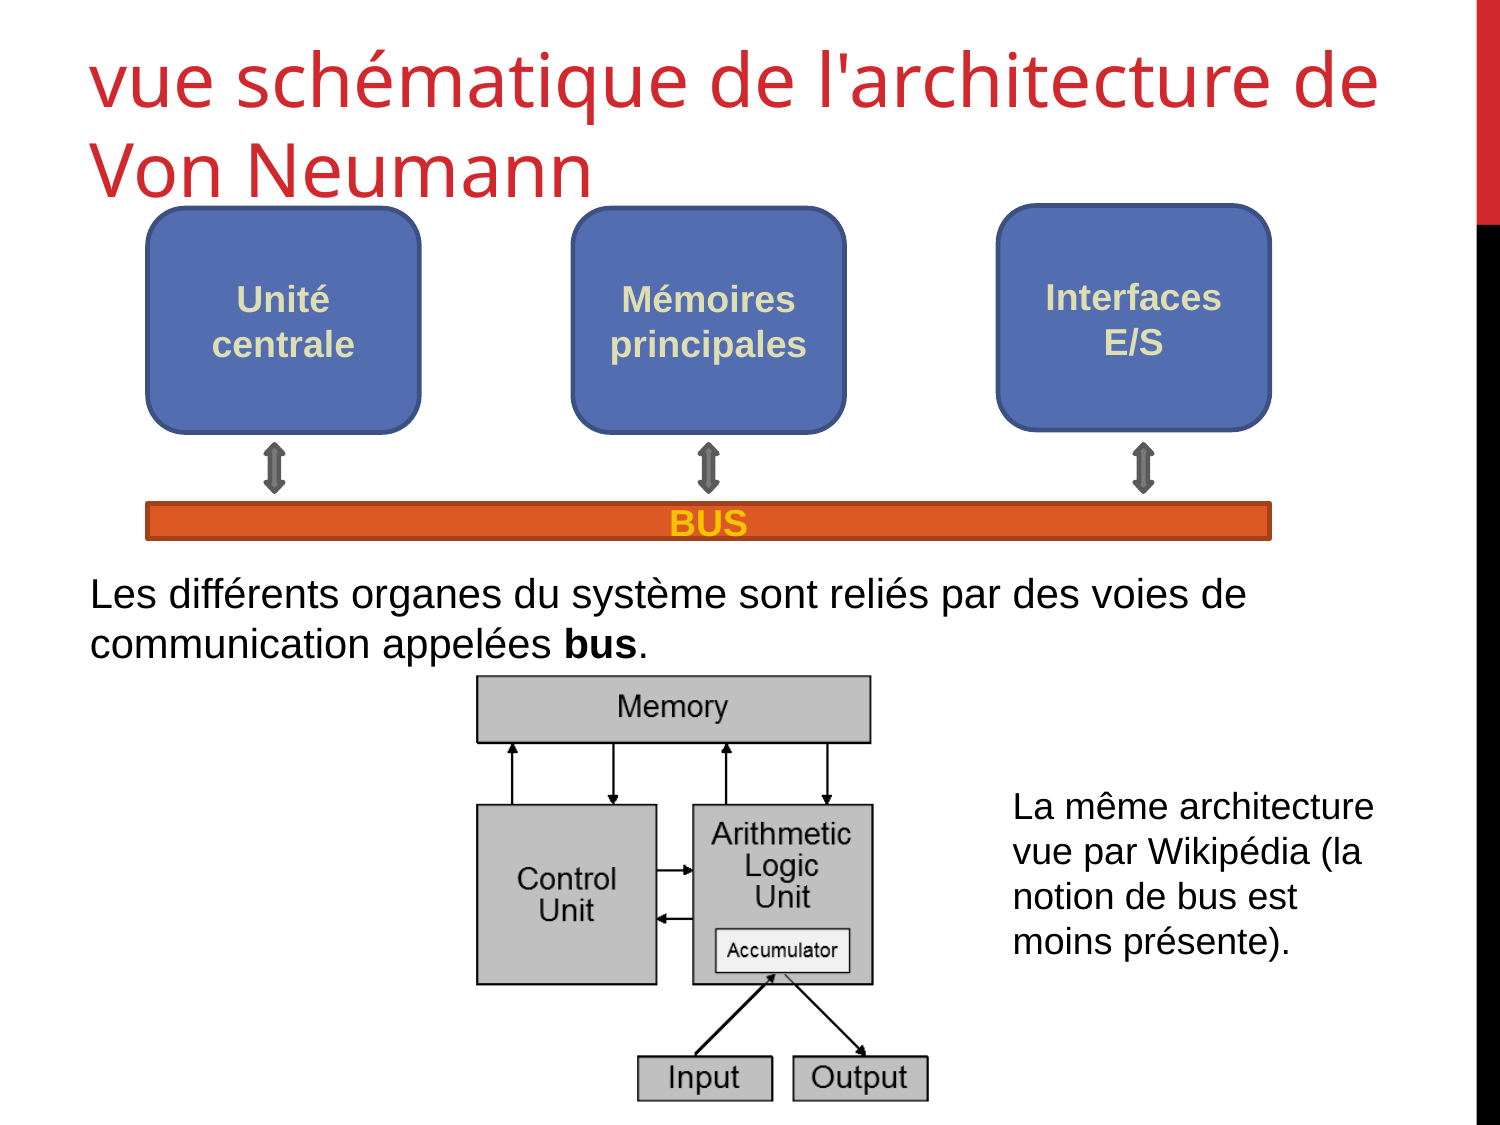

# vue schématique de l'architecture de Von Neumann
Les différents organes du système sont reliés par des voies de communication appelées bus.
Interfaces
E/S
Unité
centrale
Mémoires
principales
BUS
La même architecture vue par Wikipédia (la notion de bus est moins présente).